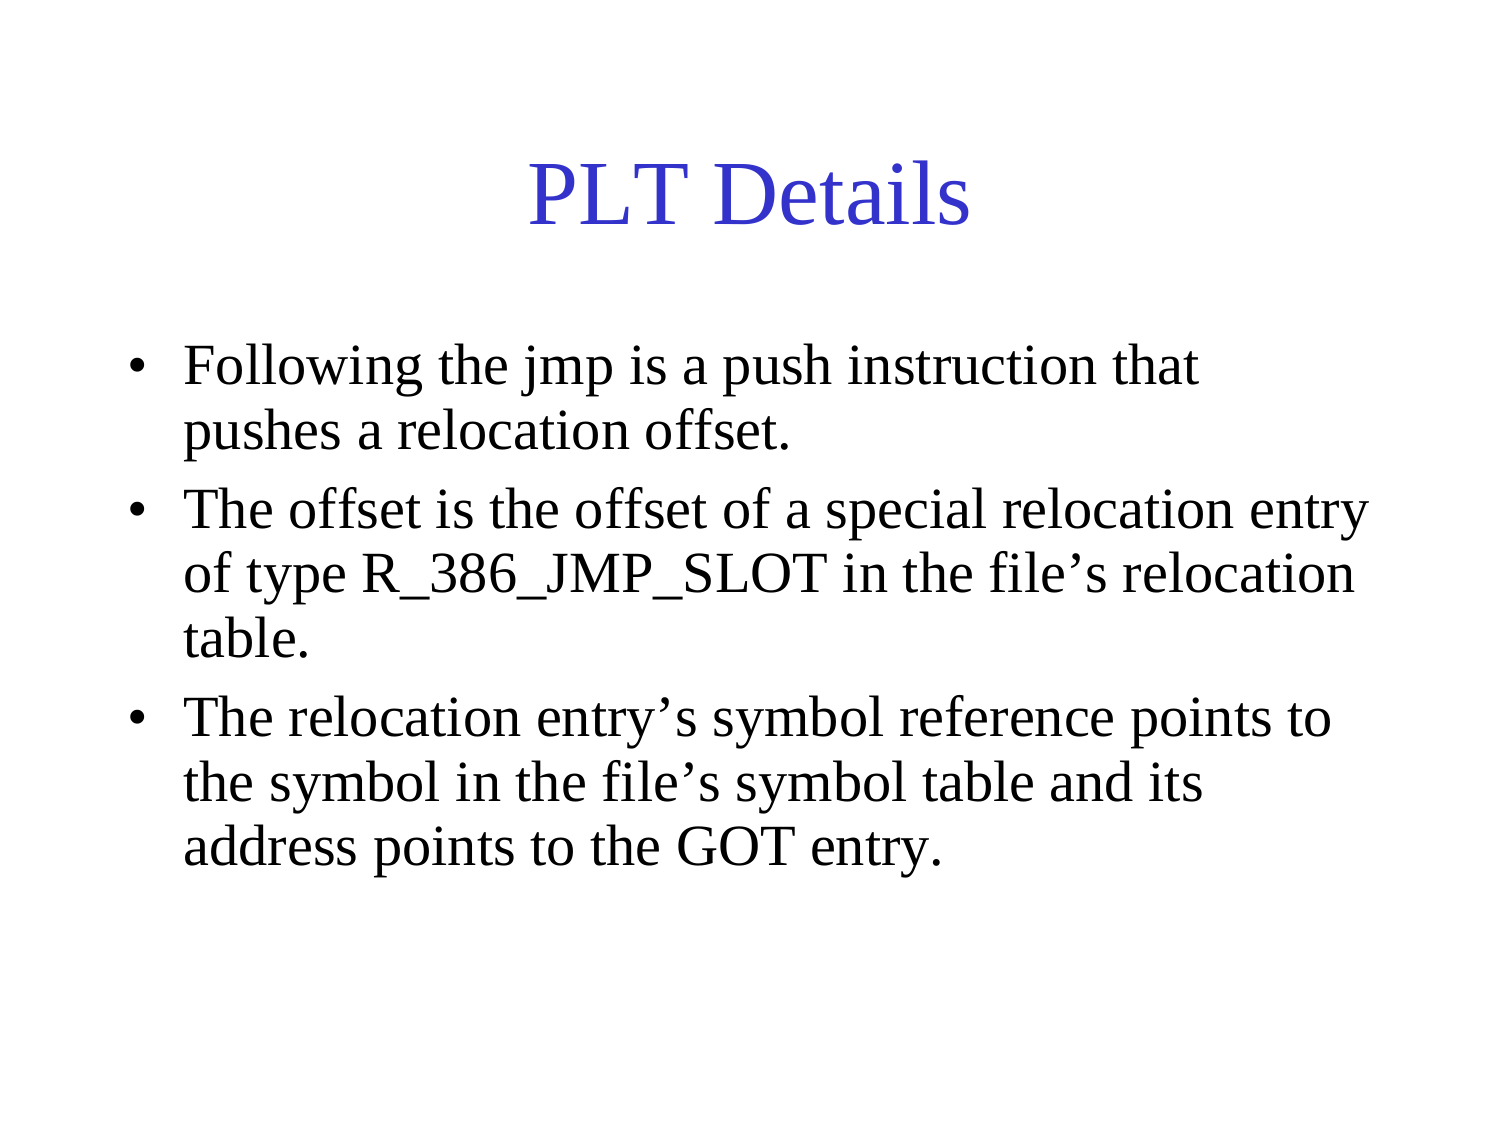

# PLT Details
Following the jmp is a push instruction that pushes a relocation offset.
The offset is the offset of a special relocation entry of type R_386_JMP_SLOT in the file’s relocation table.
The relocation entry’s symbol reference points to the symbol in the file’s symbol table and its address points to the GOT entry.